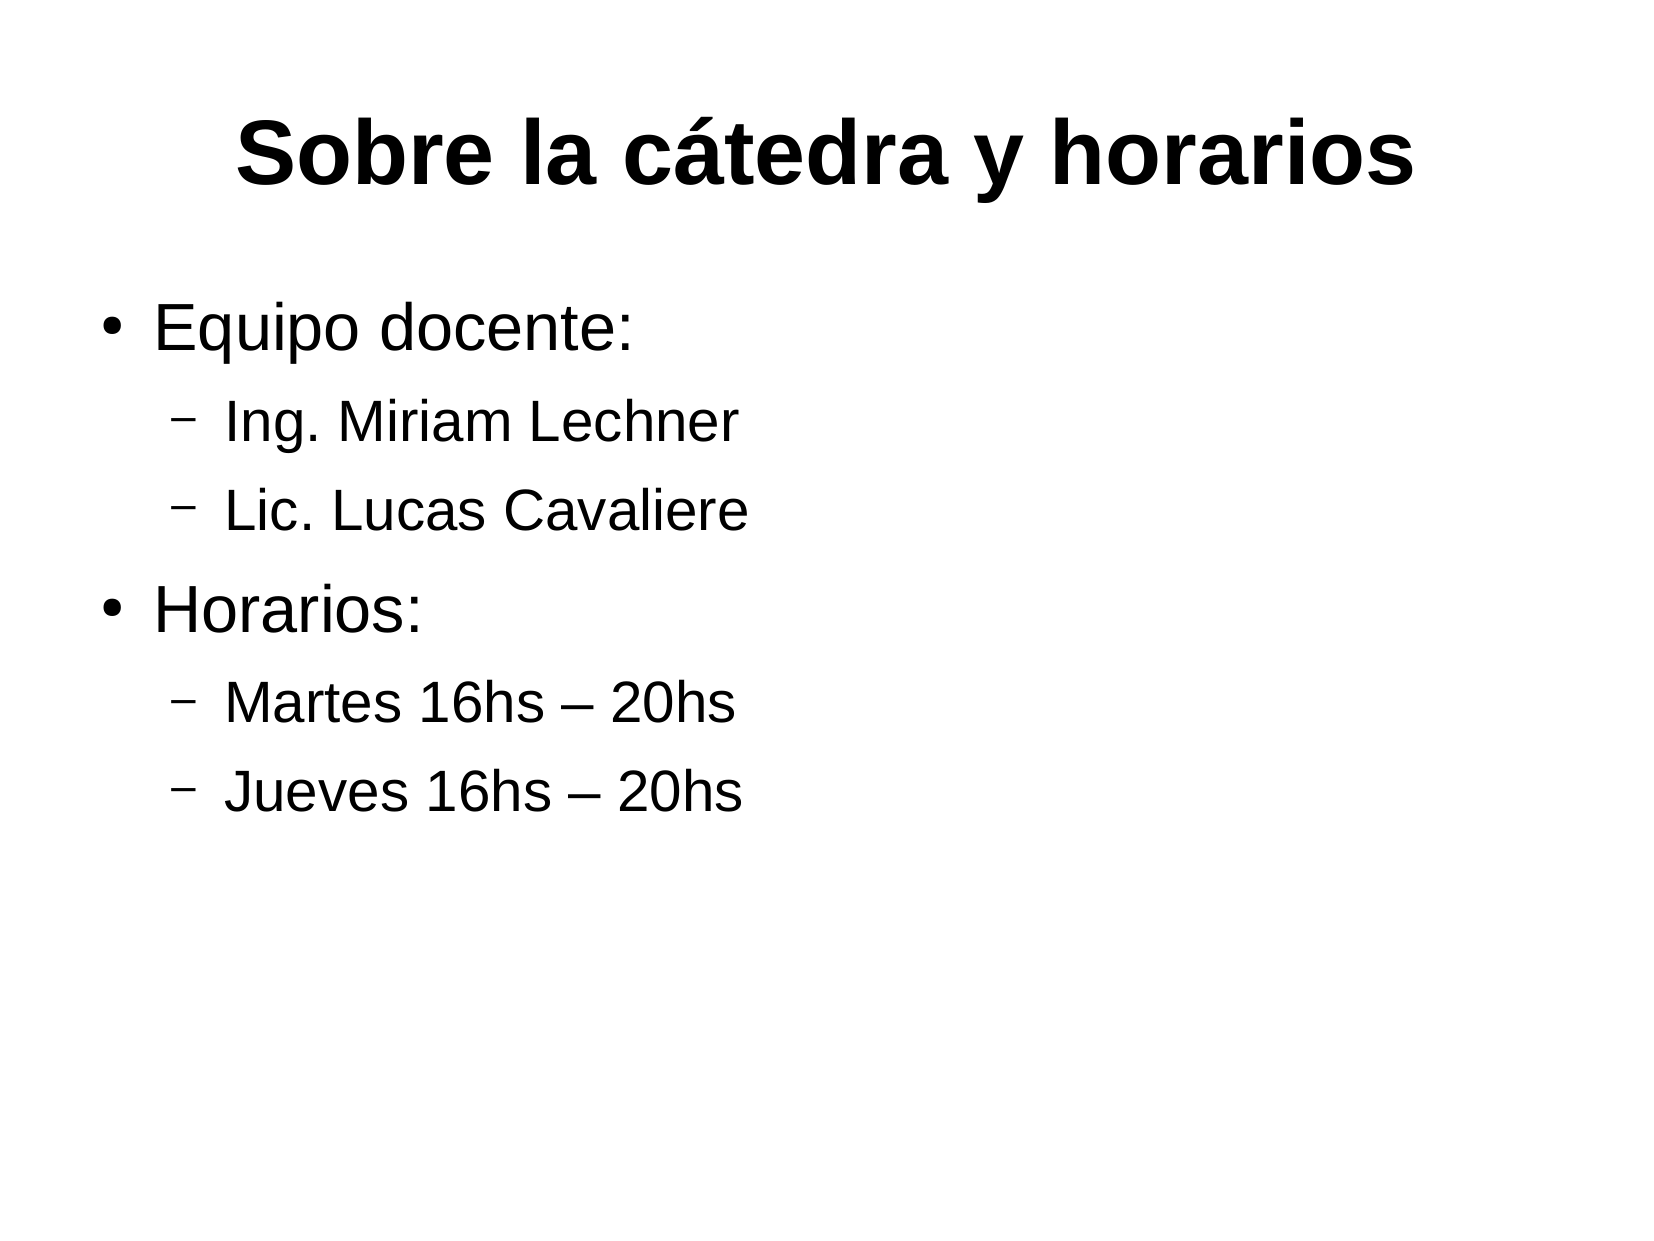

# Sobre la cátedra y horarios
Equipo docente:
Ing. Miriam Lechner
Lic. Lucas Cavaliere
Horarios:
Martes 16hs – 20hs
Jueves 16hs – 20hs